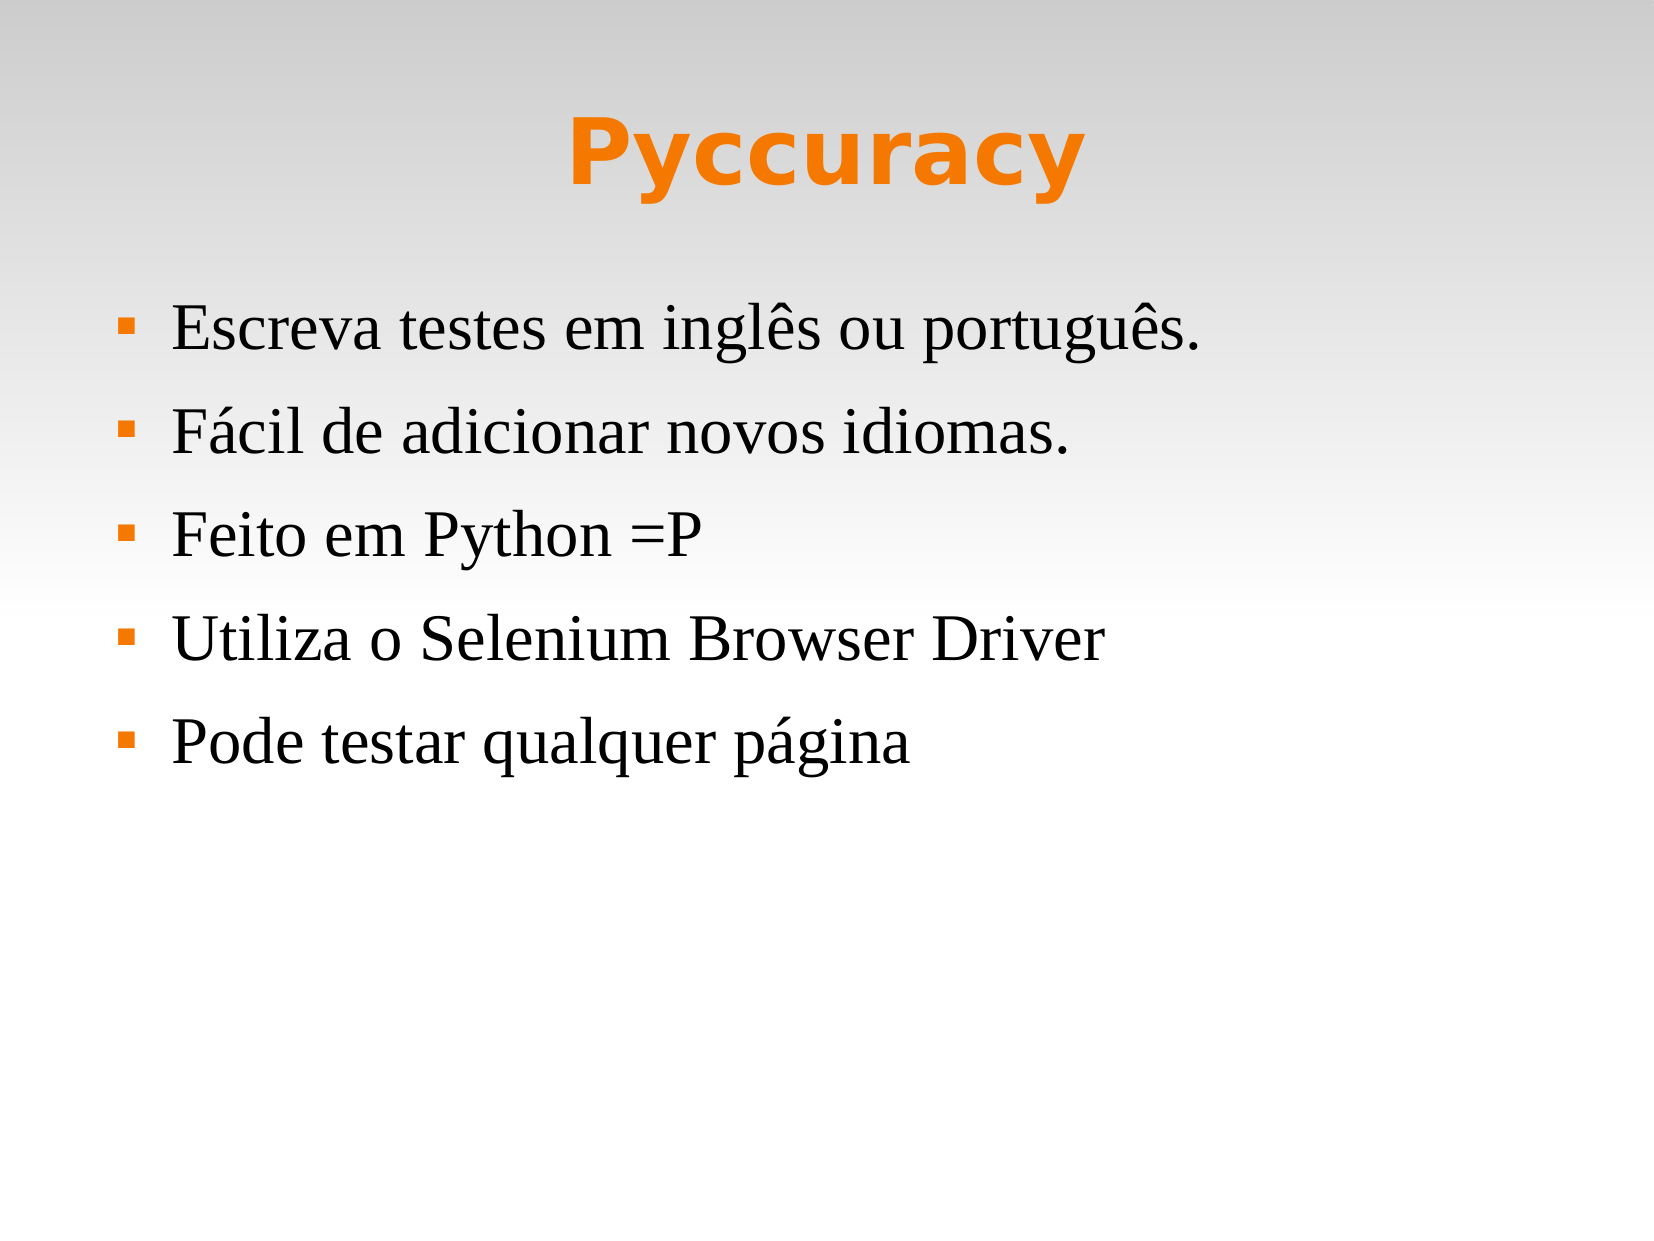

# Pyccuracy
Escreva testes em inglês ou português.
Fácil de adicionar novos idiomas.
Feito em Python =P
Utiliza o Selenium Browser Driver
Pode testar qualquer página